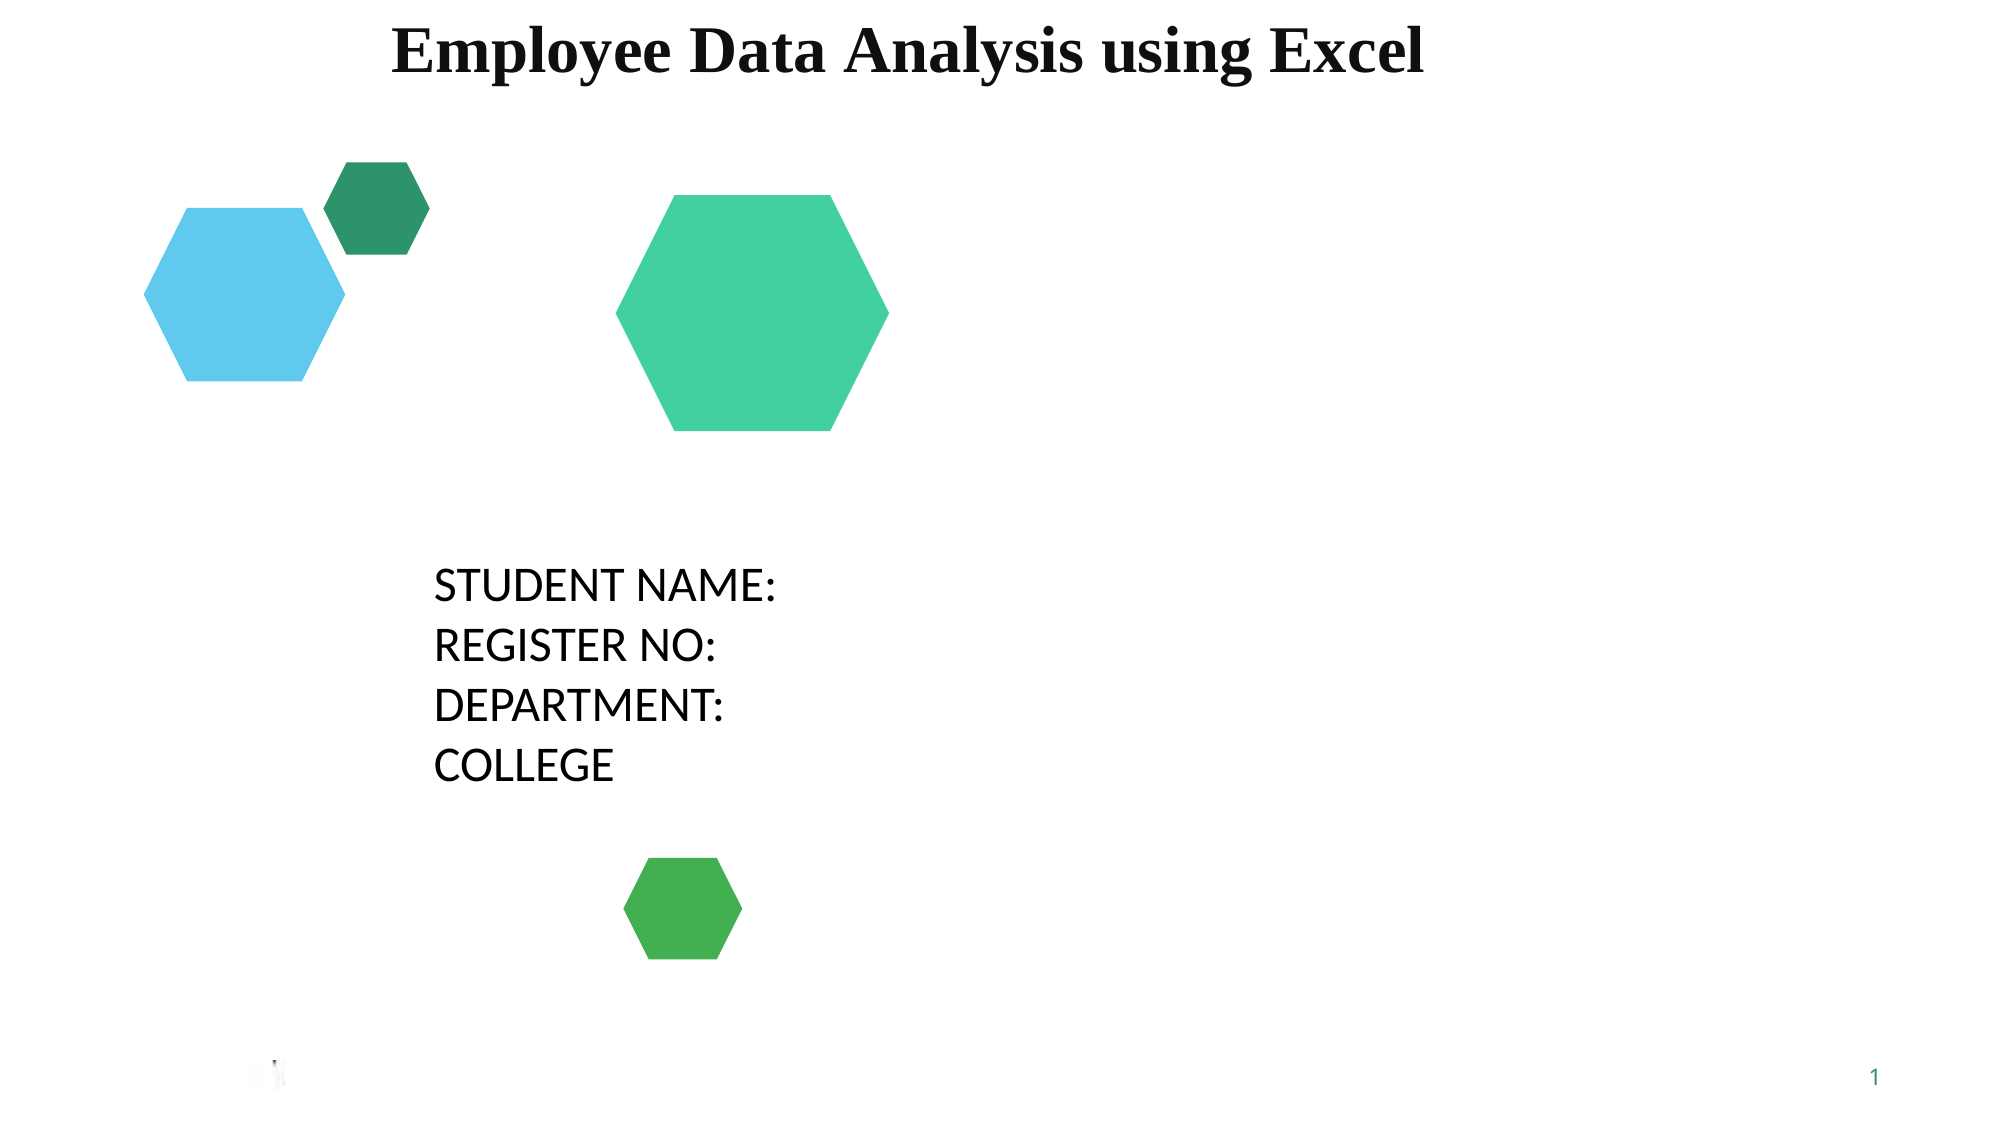

# Employee Data Analysis using Excel
STUDENT NAME:
REGISTER NO:
DEPARTMENT:
COLLEGE